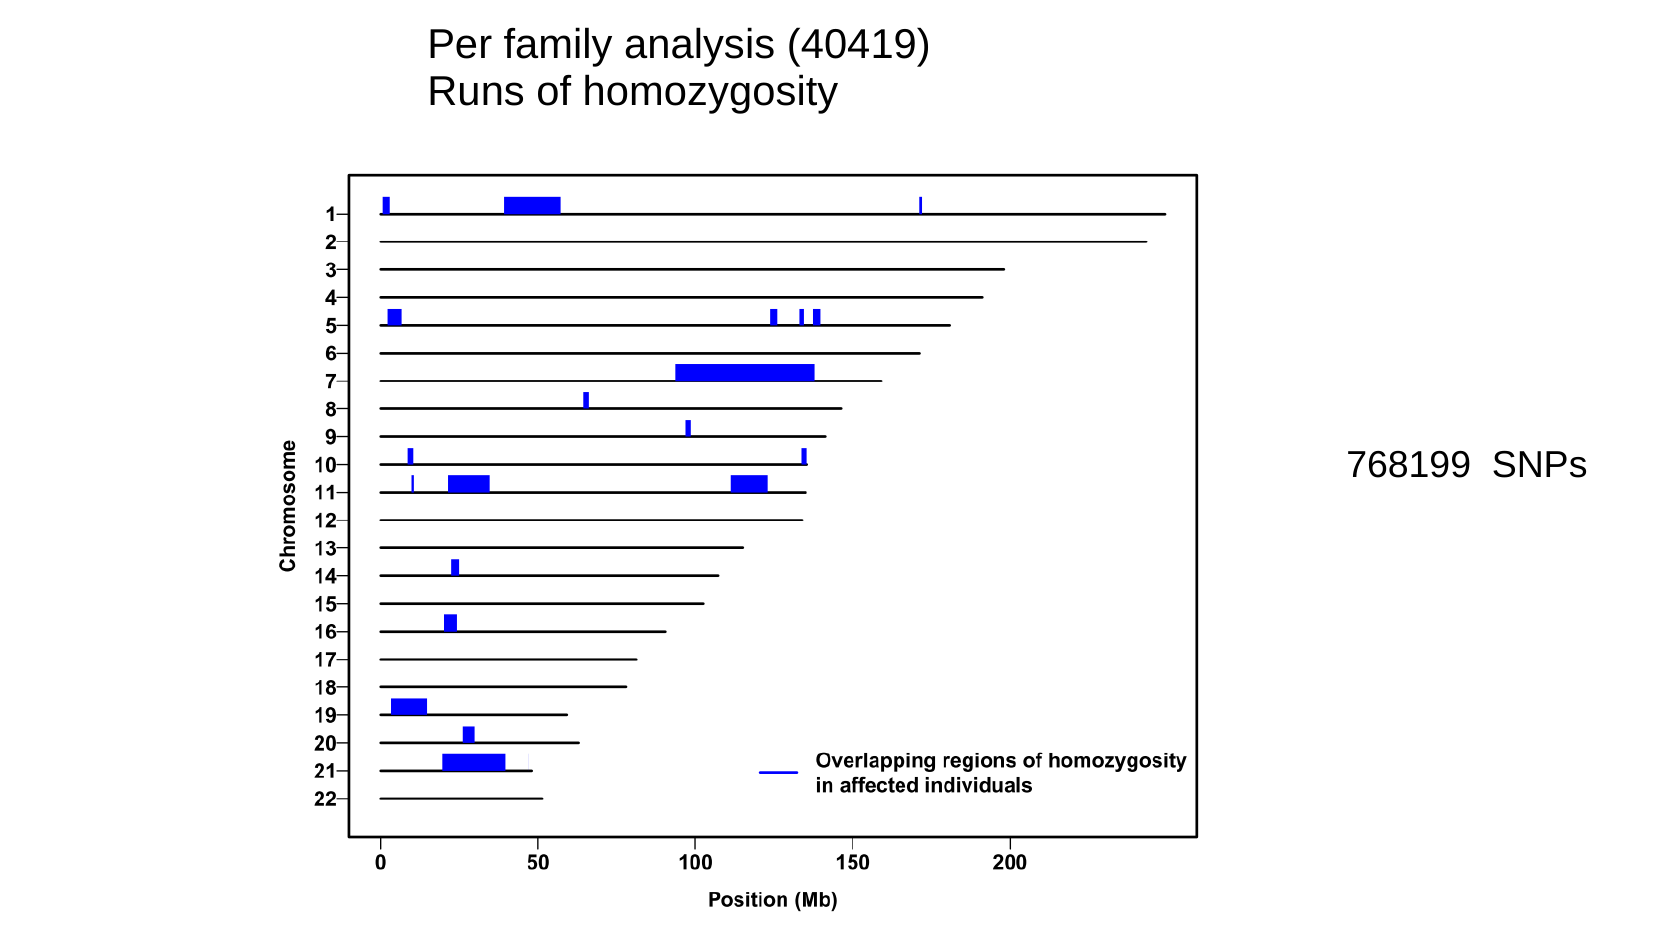

Per family analysis (40419)
Runs of homozygosity
768199 SNPs